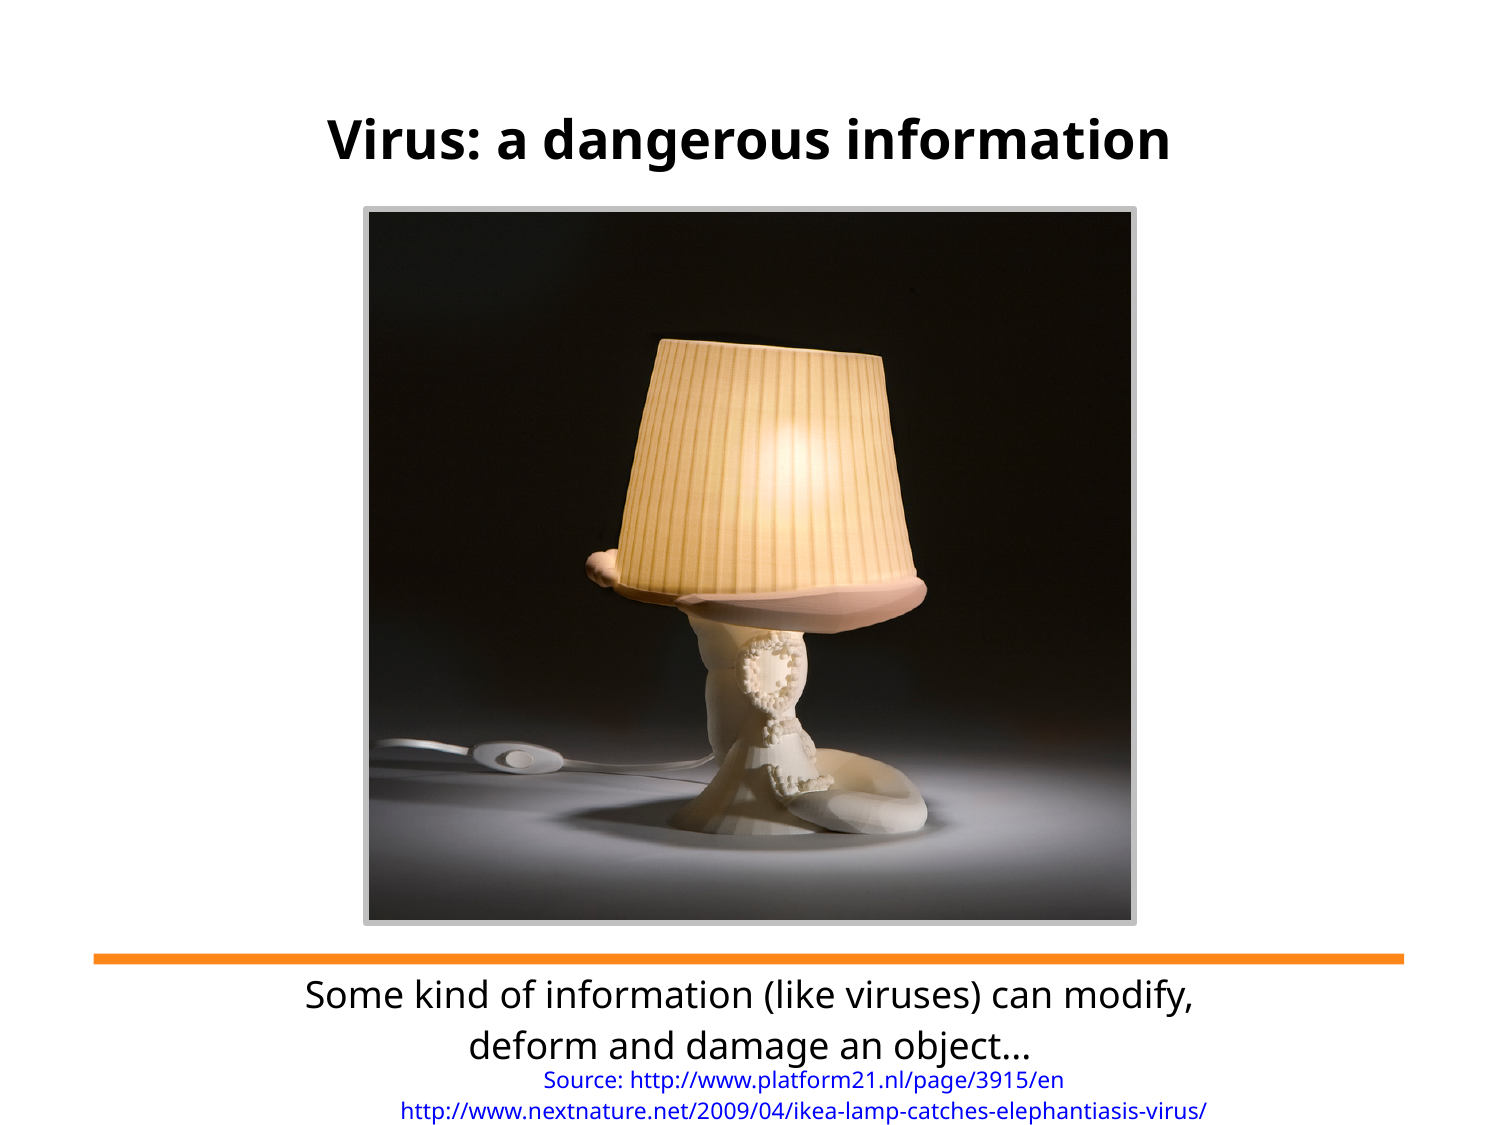

# Virus: a dangerous information
Some kind of information (like viruses) can modify, deform and damage an object...
Source: http://www.platform21.nl/page/3915/en
http://www.nextnature.net/2009/04/ikea-lamp-catches-elephantiasis-virus/